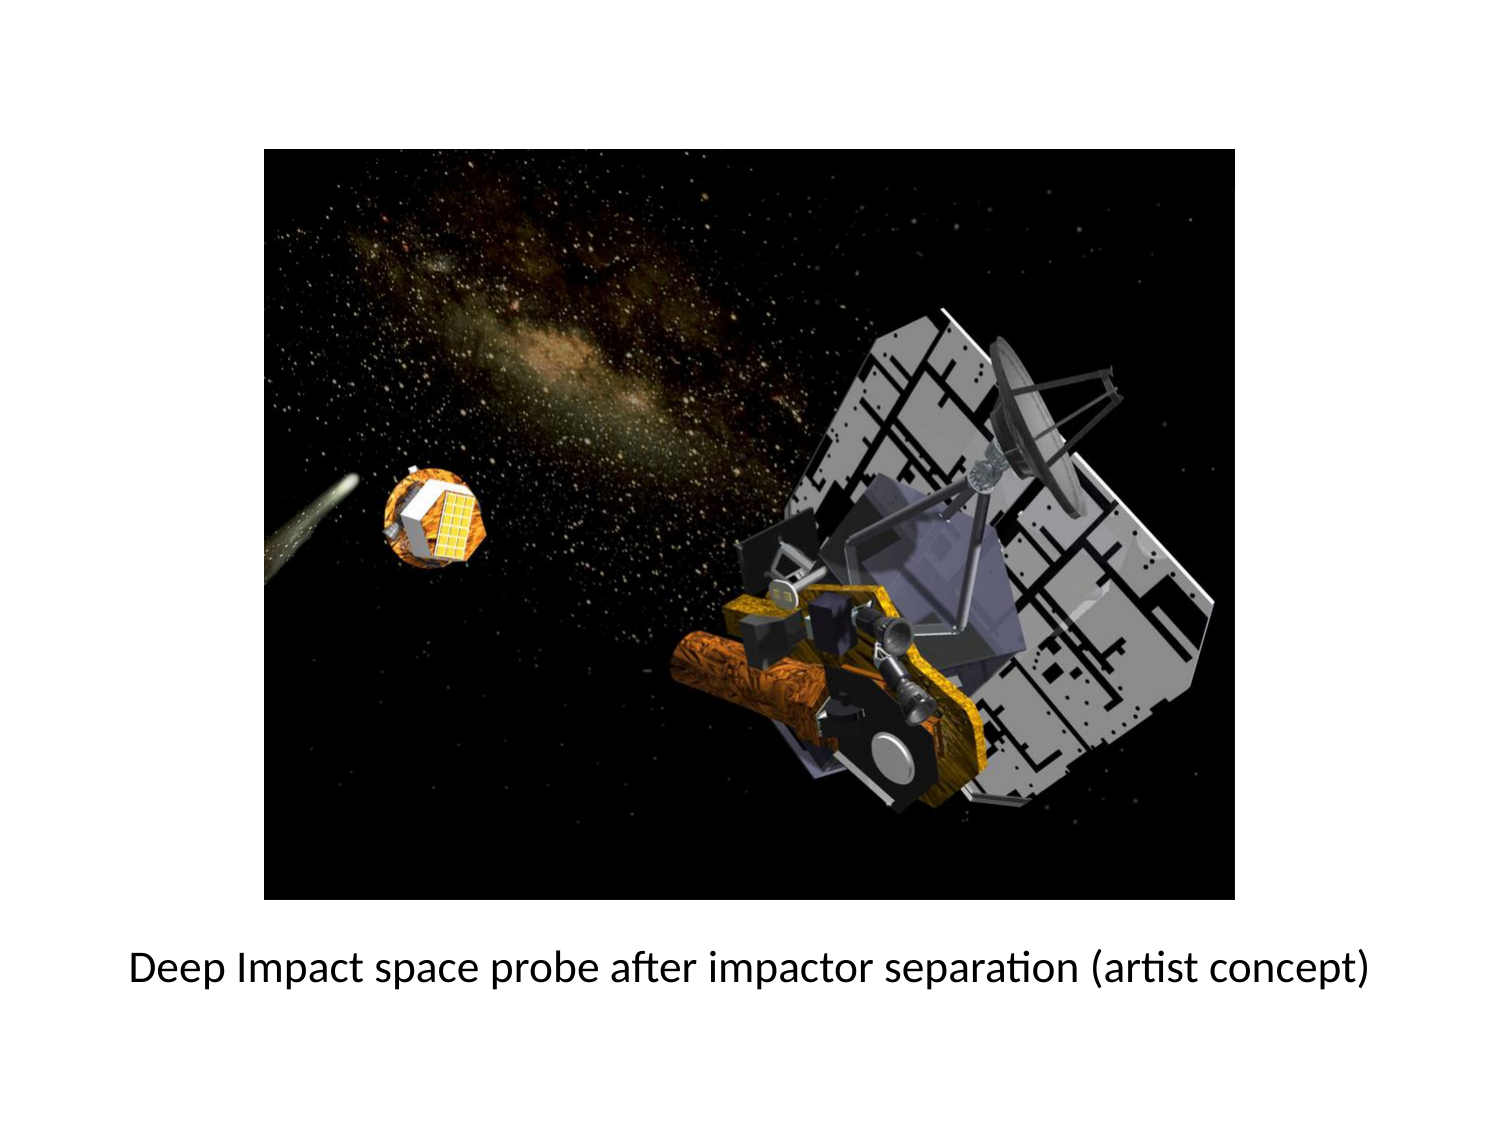

Deep Impact space probe after impactor separation (artist concept)